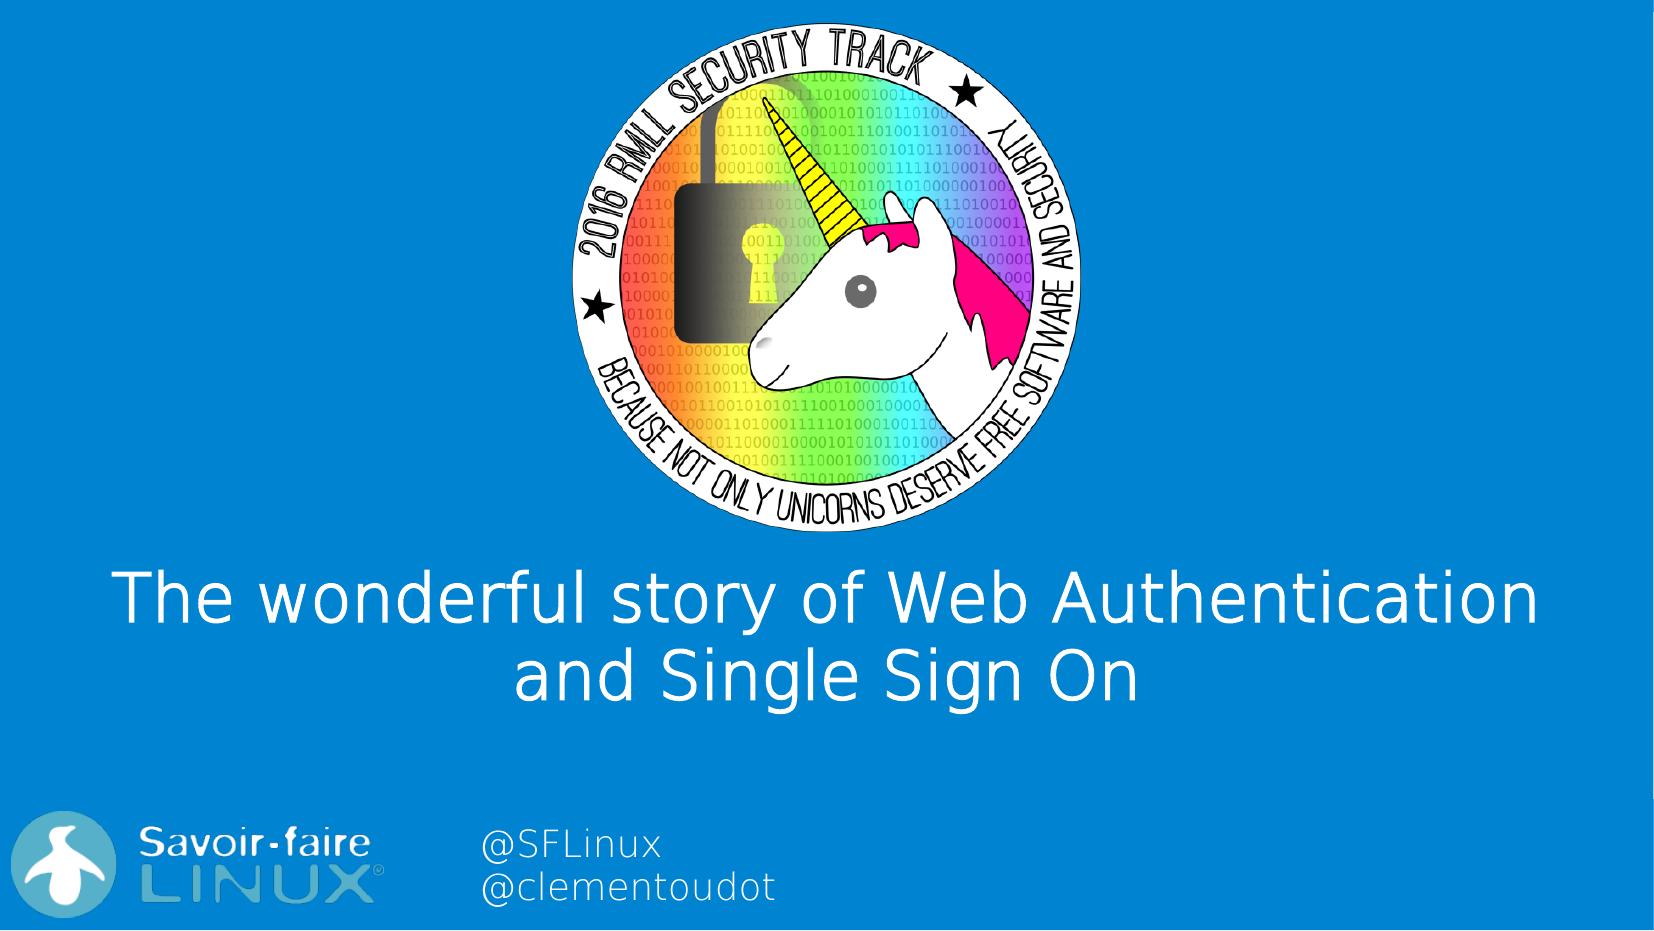

# The wonderful story of Web Authentication and Single Sign On